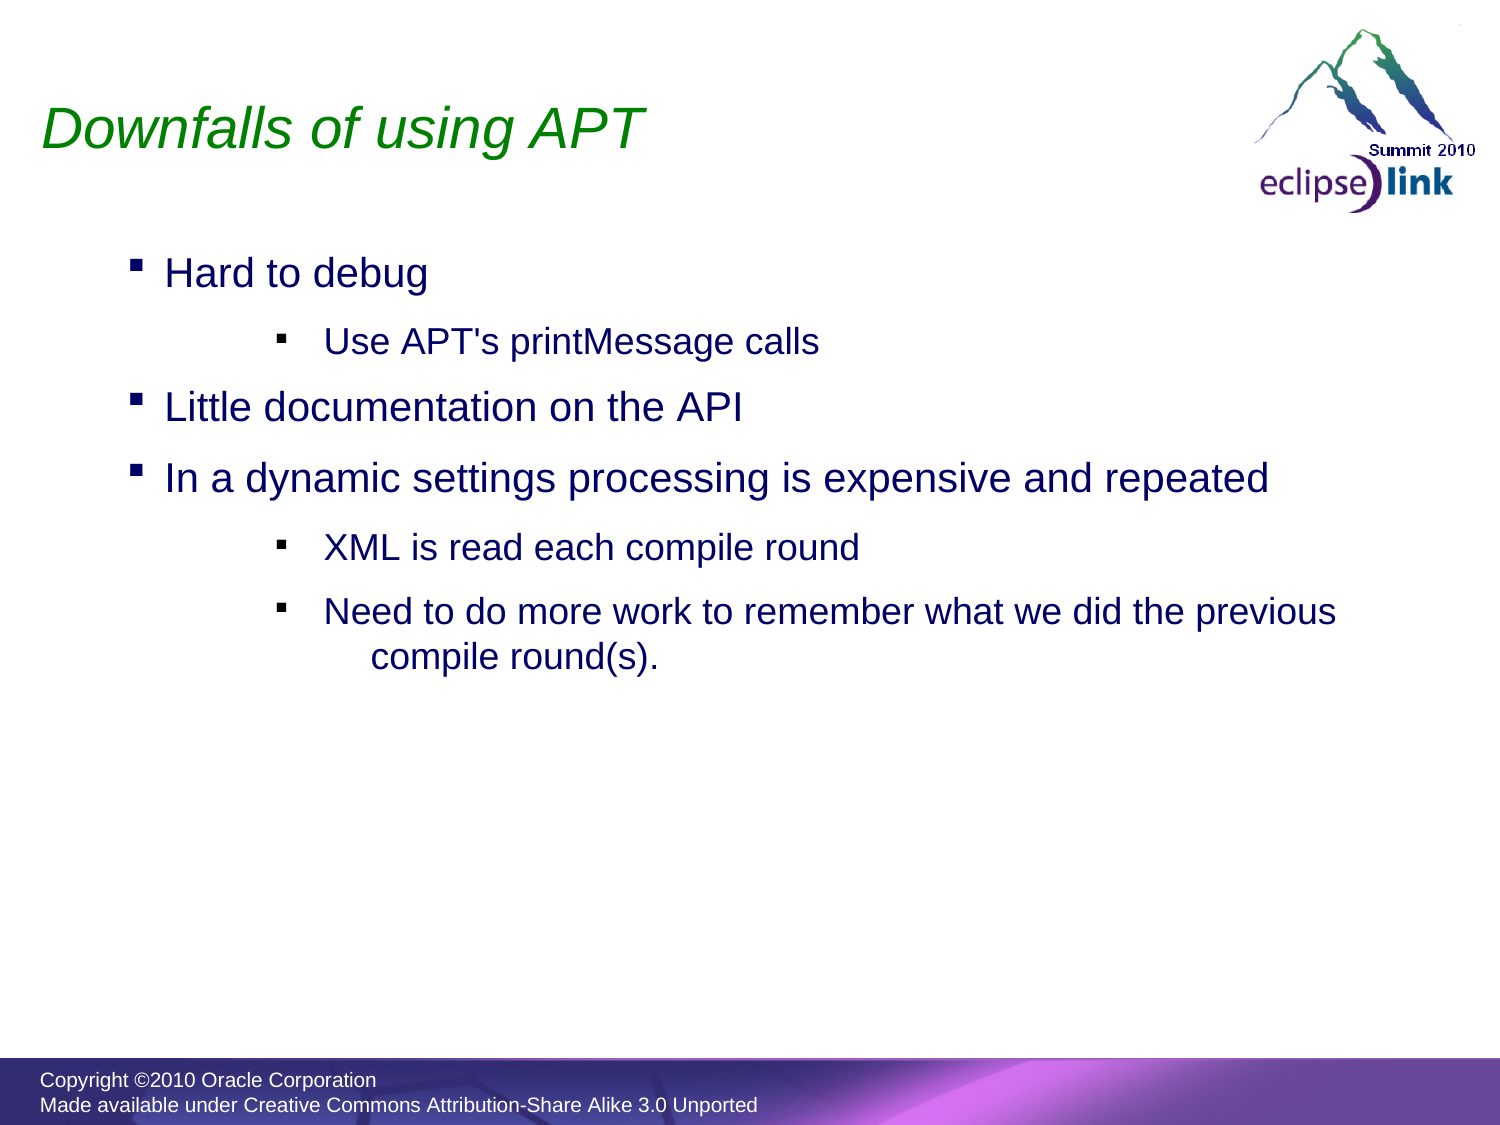

# Downfalls of using APT
Hard to debug
Use APT's printMessage calls
Little documentation on the API
In a dynamic settings processing is expensive and repeated
XML is read each compile round
Need to do more work to remember what we did the previous compile round(s).